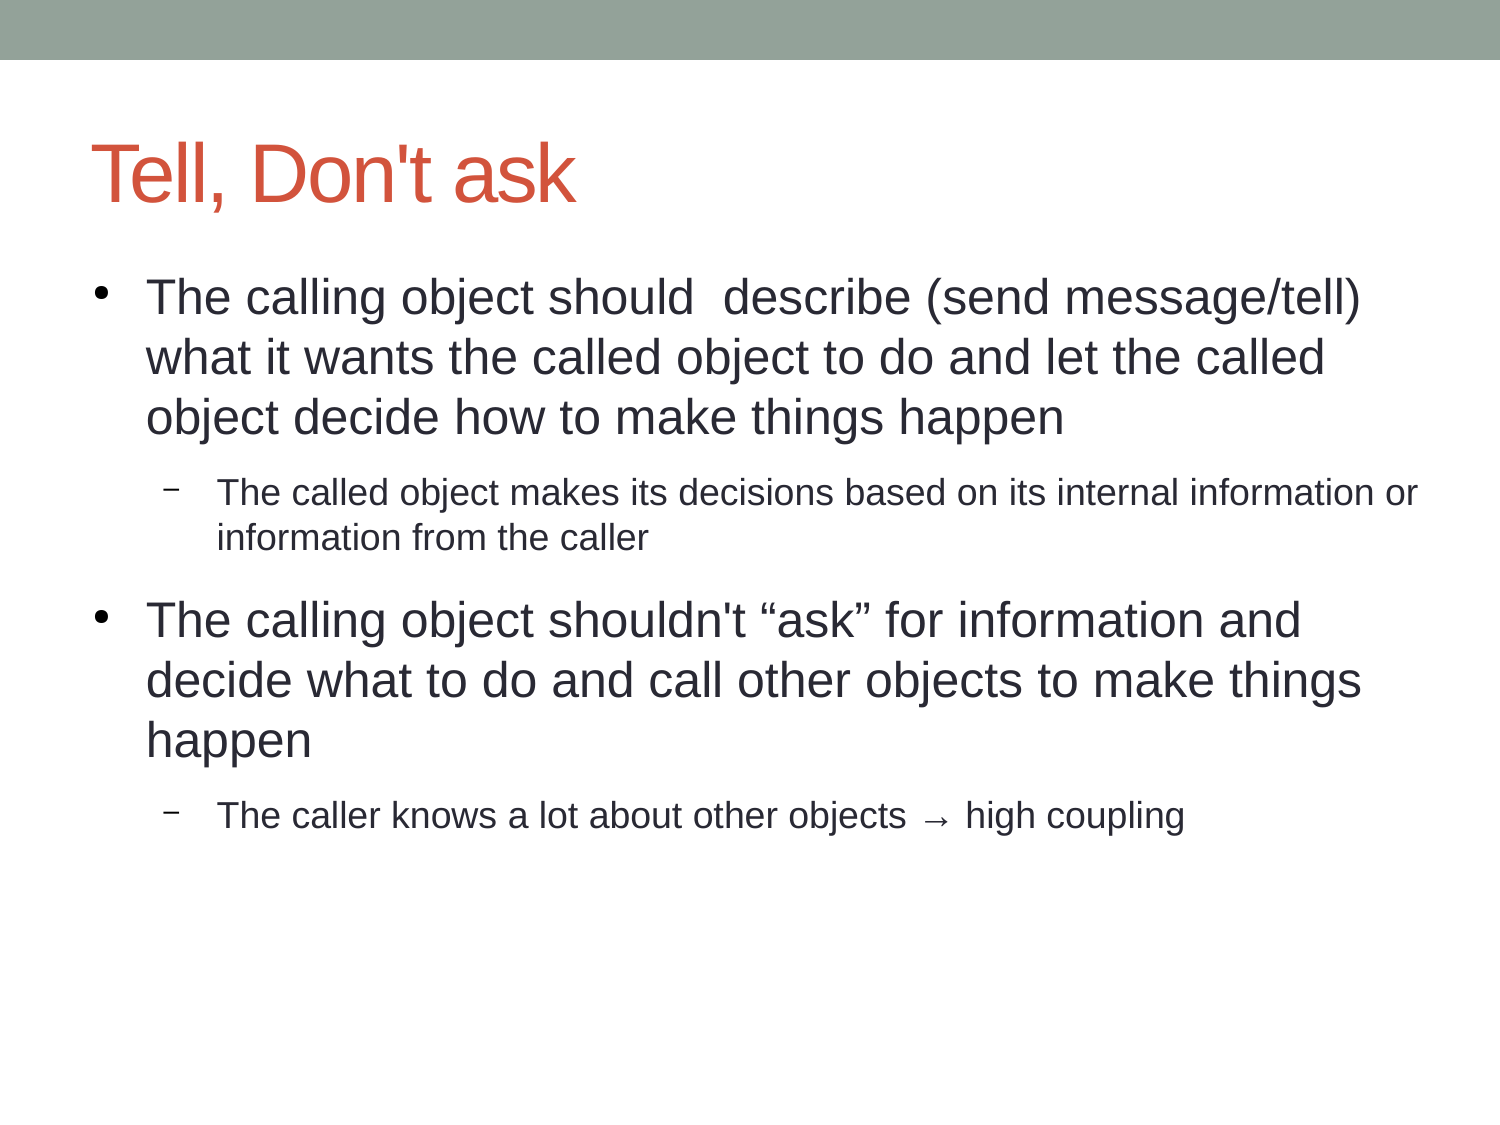

# Tell, Don't ask
The calling object should describe (send message/tell) what it wants the called object to do and let the called object decide how to make things happen
The called object makes its decisions based on its internal information or information from the caller
The calling object shouldn't “ask” for information and decide what to do and call other objects to make things happen
The caller knows a lot about other objects → high coupling